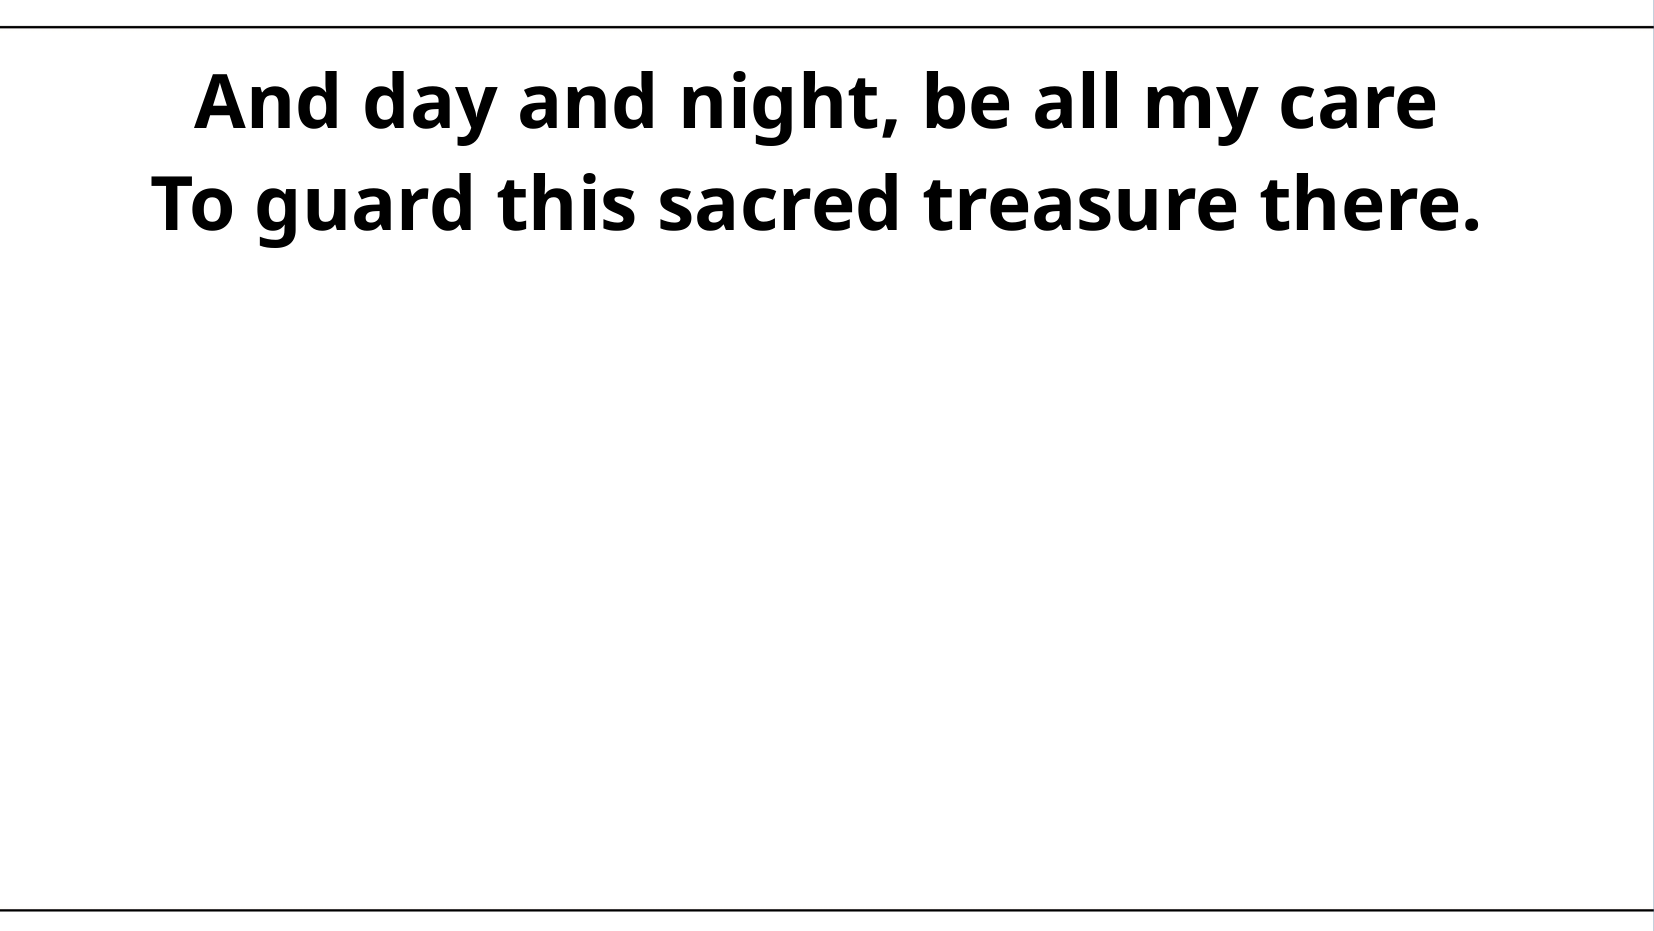

And day and night, be all my care
To guard this sacred treasure there.